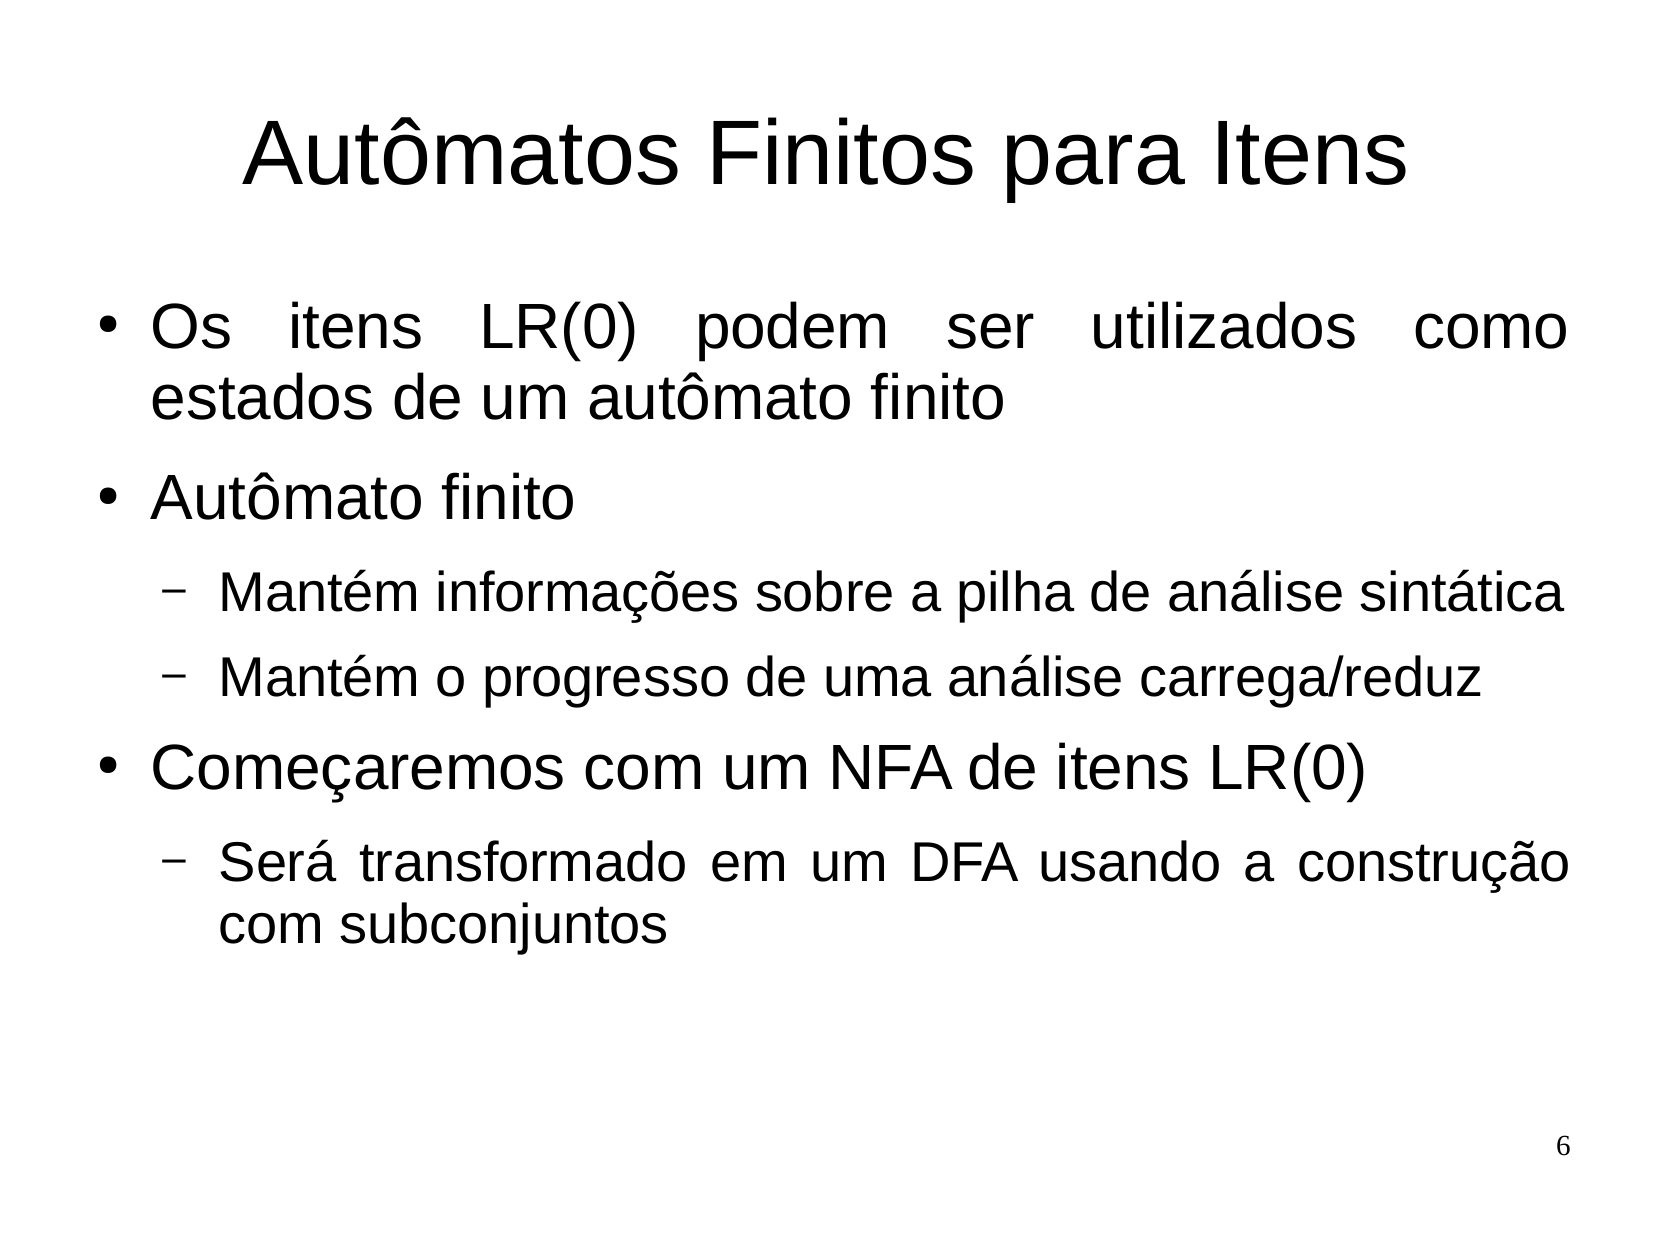

# Autômatos Finitos para Itens
Os itens LR(0) podem ser utilizados como estados de um autômato finito
Autômato finito
Mantém informações sobre a pilha de análise sintática
Mantém o progresso de uma análise carrega/reduz
Começaremos com um NFA de itens LR(0)
Será transformado em um DFA usando a construção com subconjuntos
6